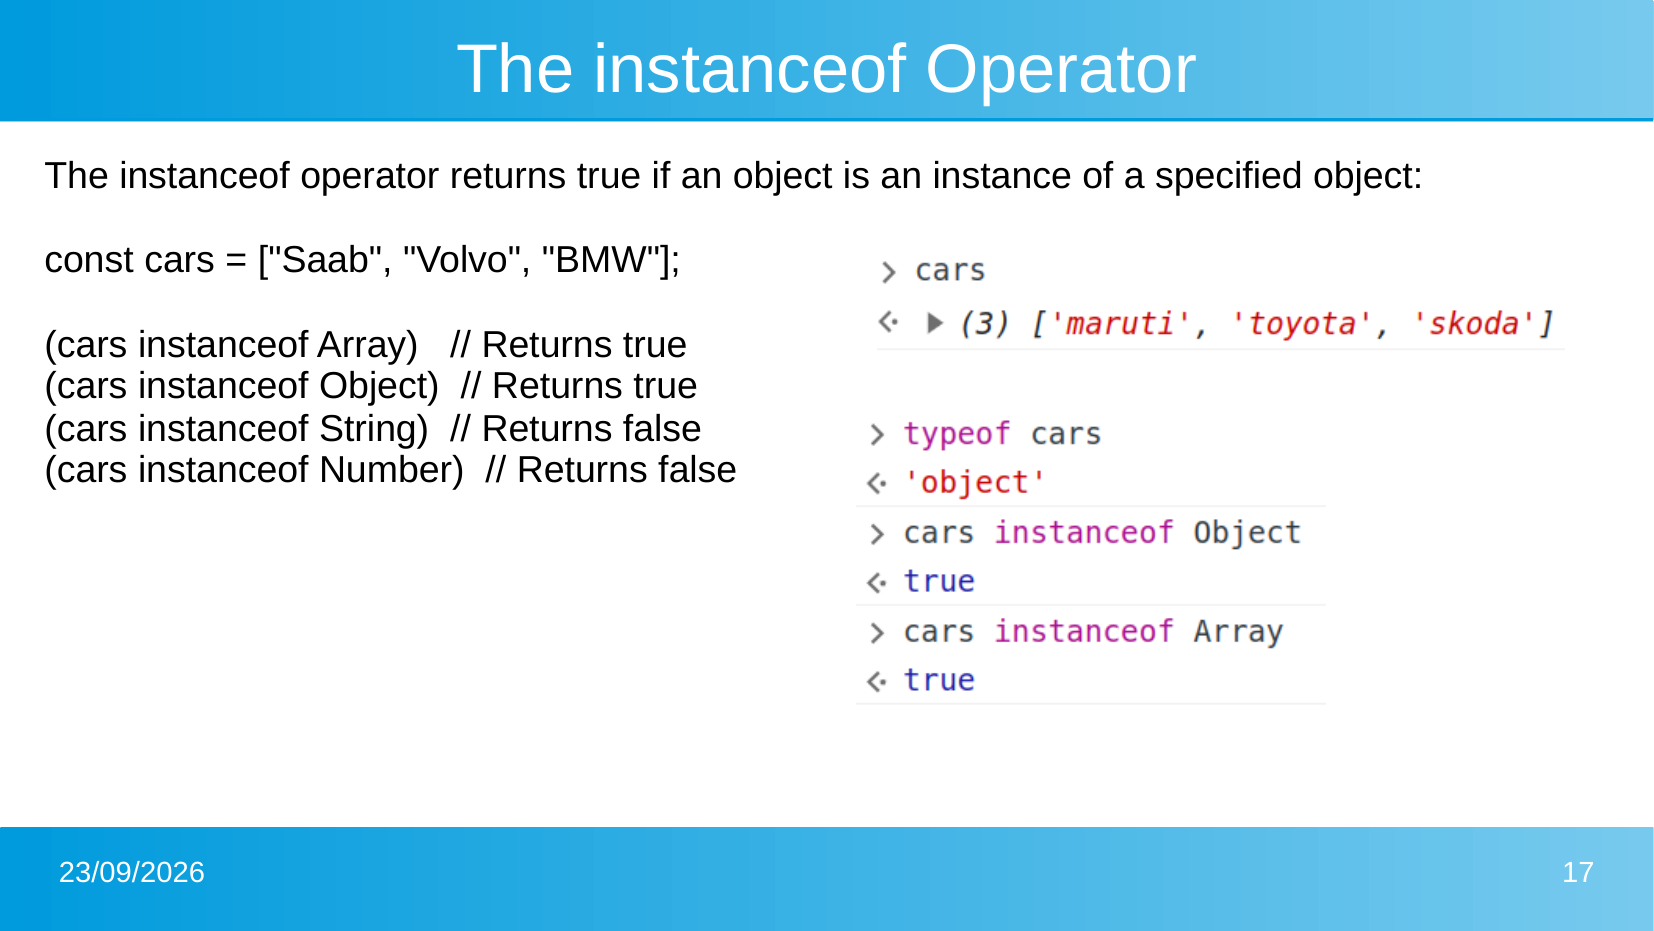

# The instanceof Operator
The instanceof operator returns true if an object is an instance of a specified object:
const cars = ["Saab", "Volvo", "BMW"];
(cars instanceof Array) // Returns true
(cars instanceof Object) // Returns true
(cars instanceof String) // Returns false
(cars instanceof Number) // Returns false
17